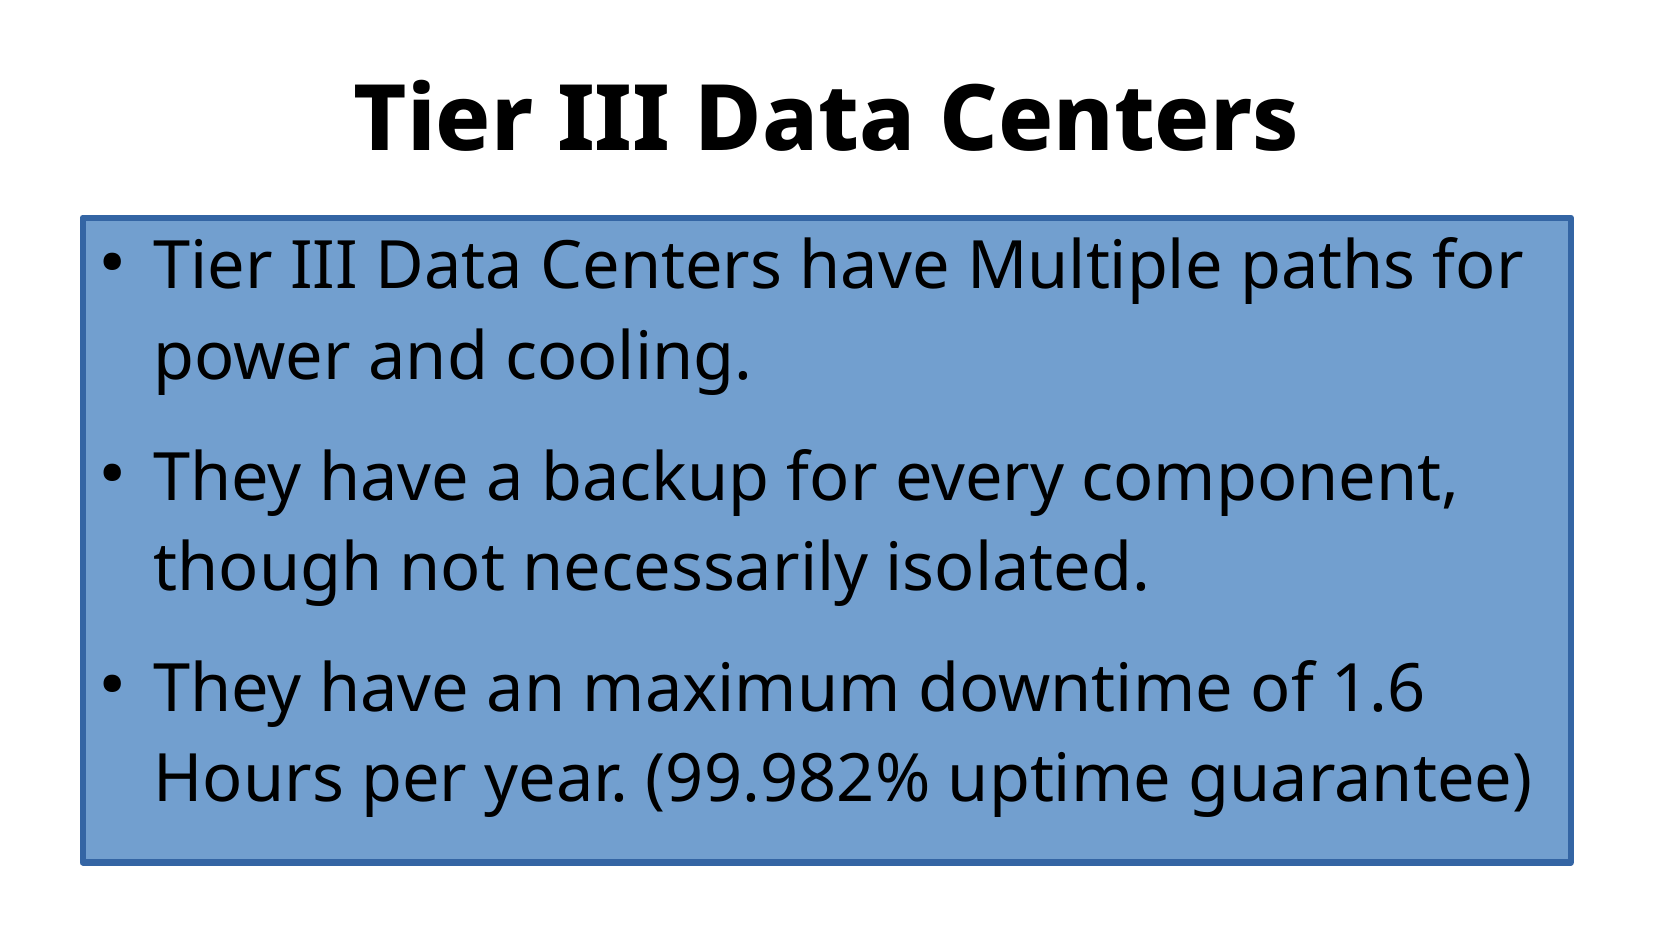

# Tier III Data Centers
Tier III Data Centers have Multiple paths for power and cooling.
They have a backup for every component, though not necessarily isolated.
They have an maximum downtime of 1.6 Hours per year. (99.982% uptime guarantee)